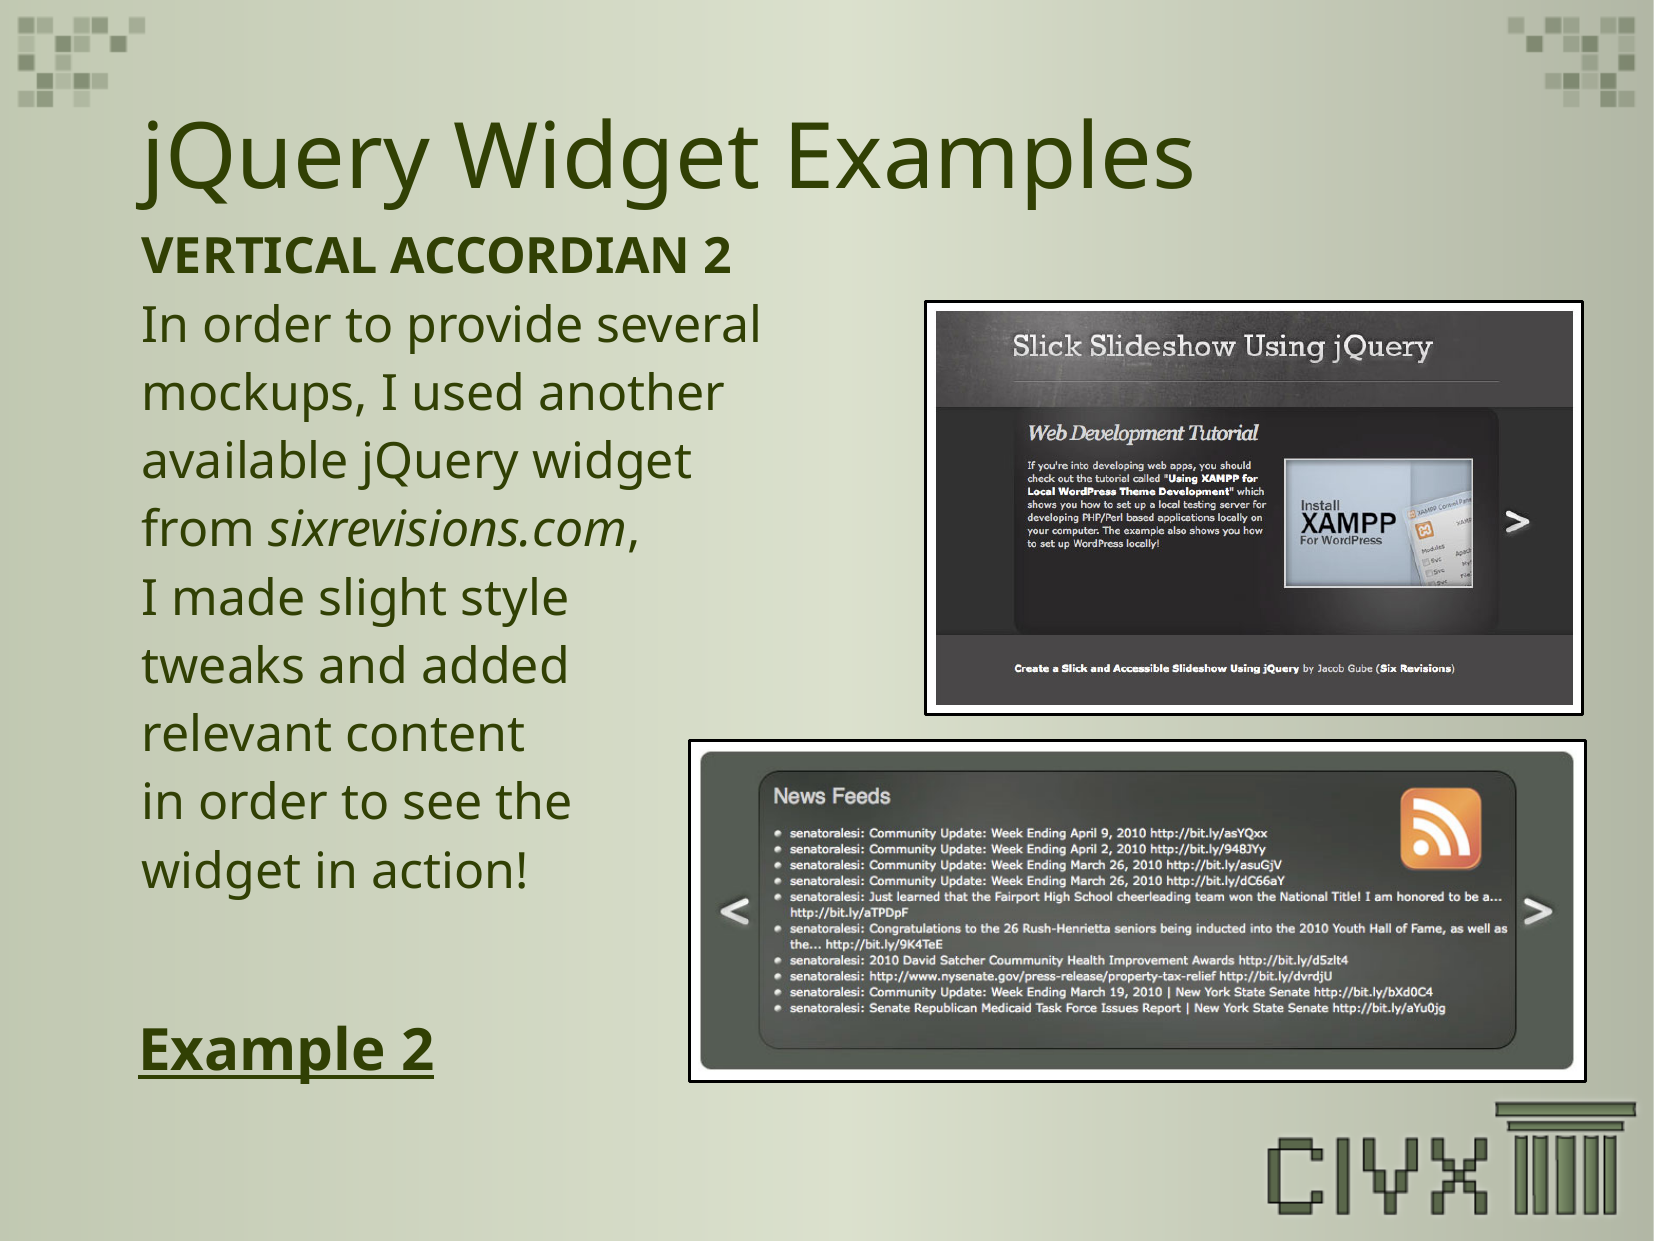

# jQuery Widget Examples
VERTICAL ACCORDIAN 2
In order to provide several
mockups, I used another
available jQuery widget
from sixrevisions.com,
I made slight style
tweaks and added
relevant content
in order to see the
widget in action!
Example 2